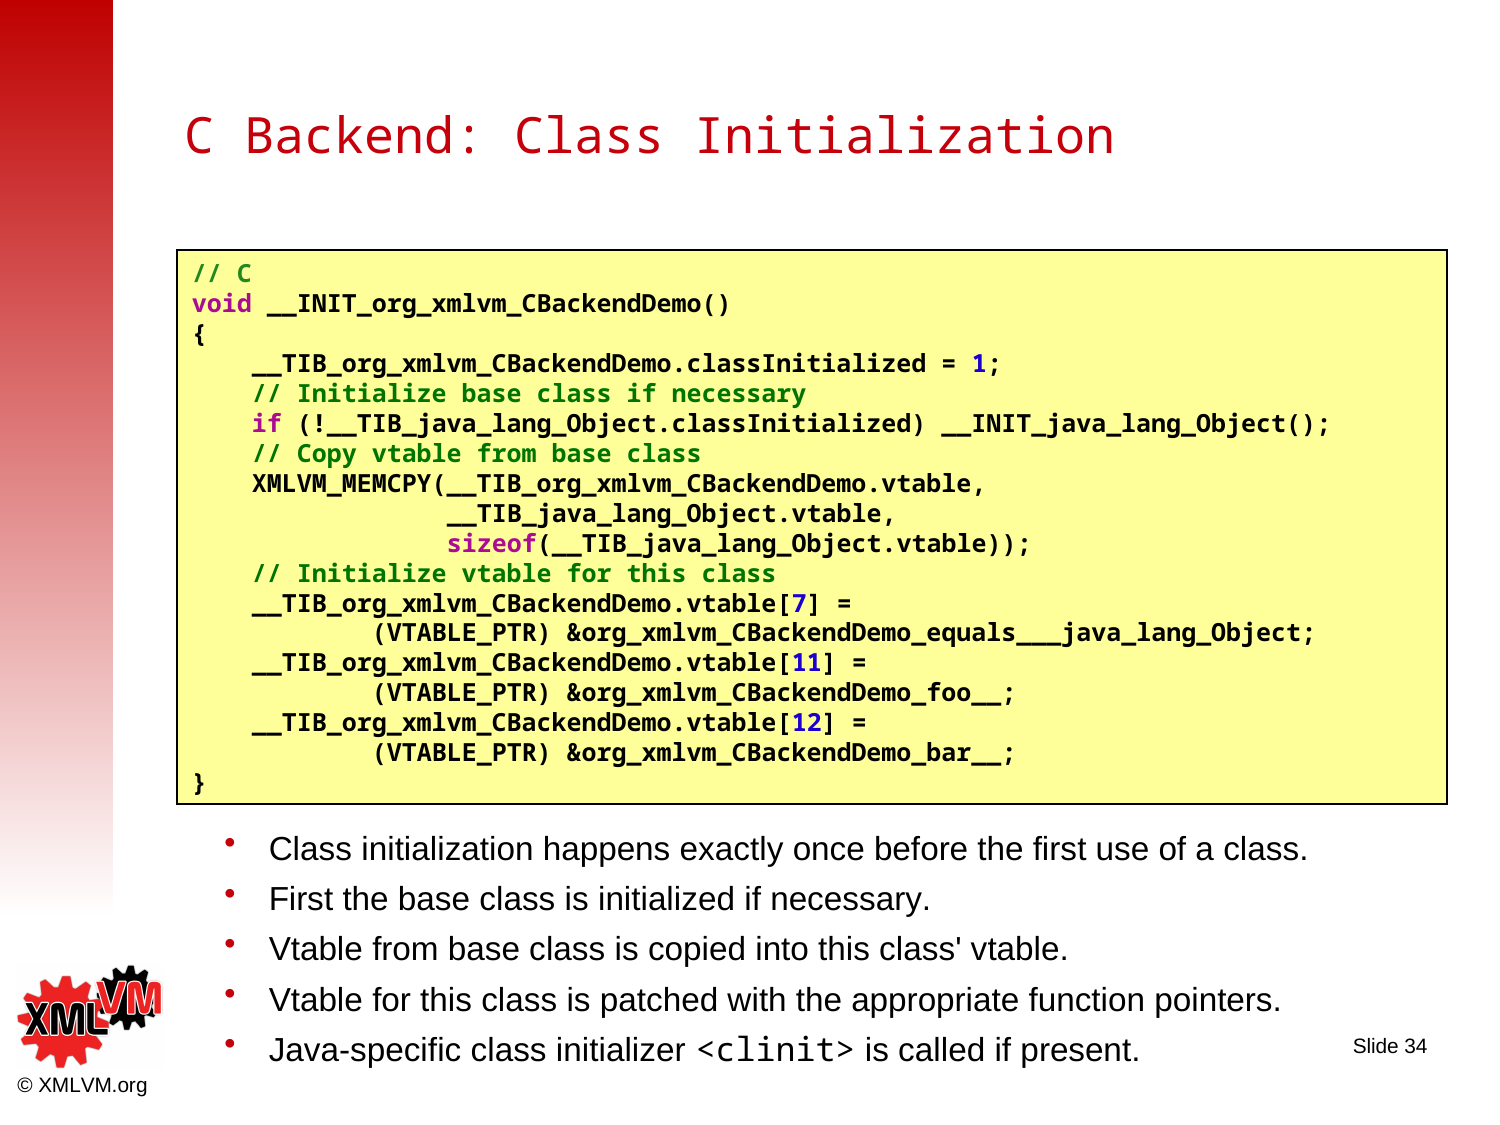

# C Backend: Class Initialization
// C
void __INIT_org_xmlvm_CBackendDemo()
{
 __TIB_org_xmlvm_CBackendDemo.classInitialized = 1;
 // Initialize base class if necessary
 if (!__TIB_java_lang_Object.classInitialized) __INIT_java_lang_Object();
 // Copy vtable from base class
 XMLVM_MEMCPY(__TIB_org_xmlvm_CBackendDemo.vtable,
 __TIB_java_lang_Object.vtable,
 sizeof(__TIB_java_lang_Object.vtable));
 // Initialize vtable for this class
 __TIB_org_xmlvm_CBackendDemo.vtable[7] =
 (VTABLE_PTR) &org_xmlvm_CBackendDemo_equals___java_lang_Object;
 __TIB_org_xmlvm_CBackendDemo.vtable[11] =
 (VTABLE_PTR) &org_xmlvm_CBackendDemo_foo__;
 __TIB_org_xmlvm_CBackendDemo.vtable[12] =
 (VTABLE_PTR) &org_xmlvm_CBackendDemo_bar__;
}
Class initialization happens exactly once before the first use of a class.
First the base class is initialized if necessary.
Vtable from base class is copied into this class' vtable.
Vtable for this class is patched with the appropriate function pointers.
Java-specific class initializer <clinit> is called if present.